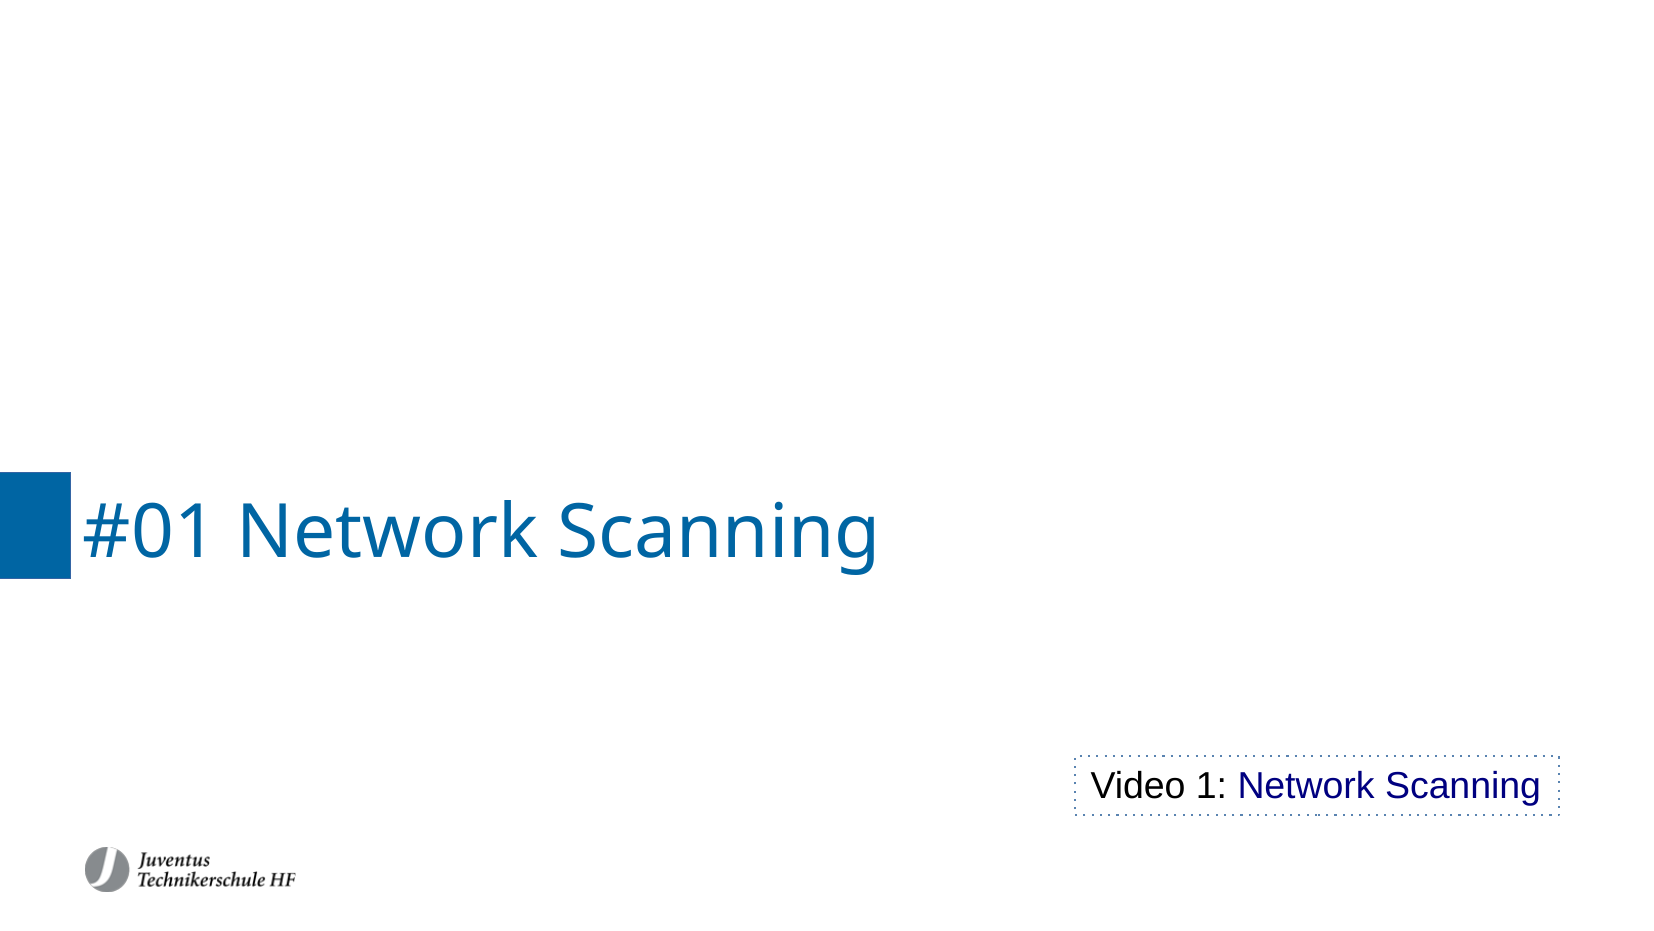

# #01 Network Scanning
Video 1: Network Scanning